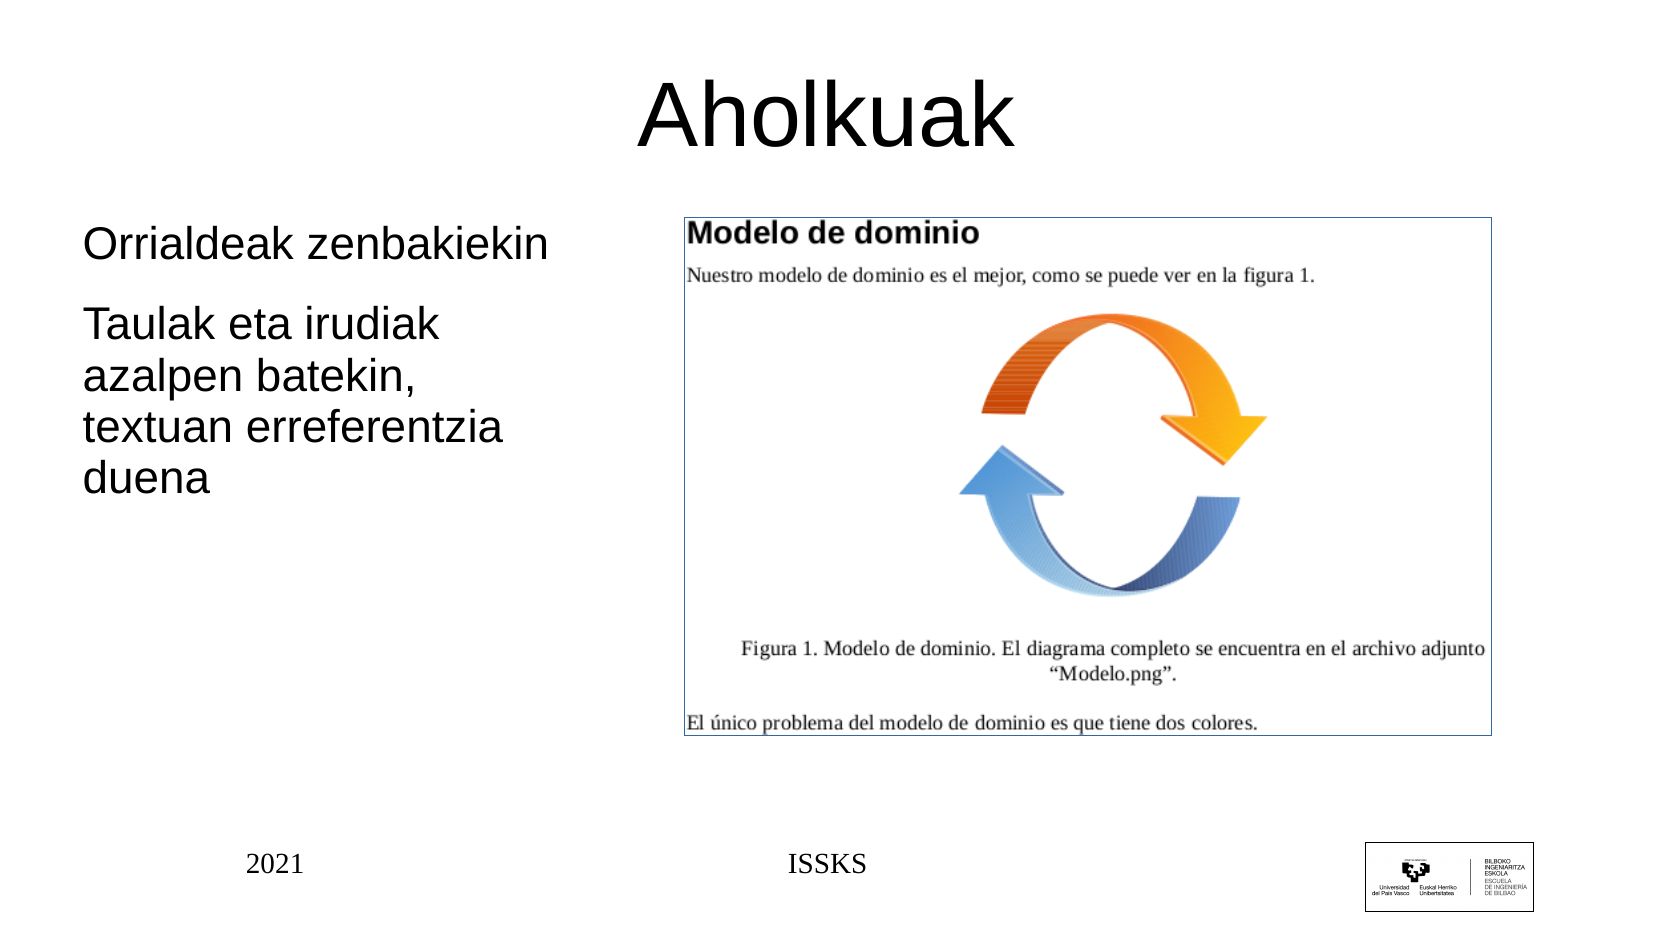

# Aholkuak
Orrialdeak zenbakiekin
Taulak eta irudiak azalpen batekin, textuan erreferentzia duena